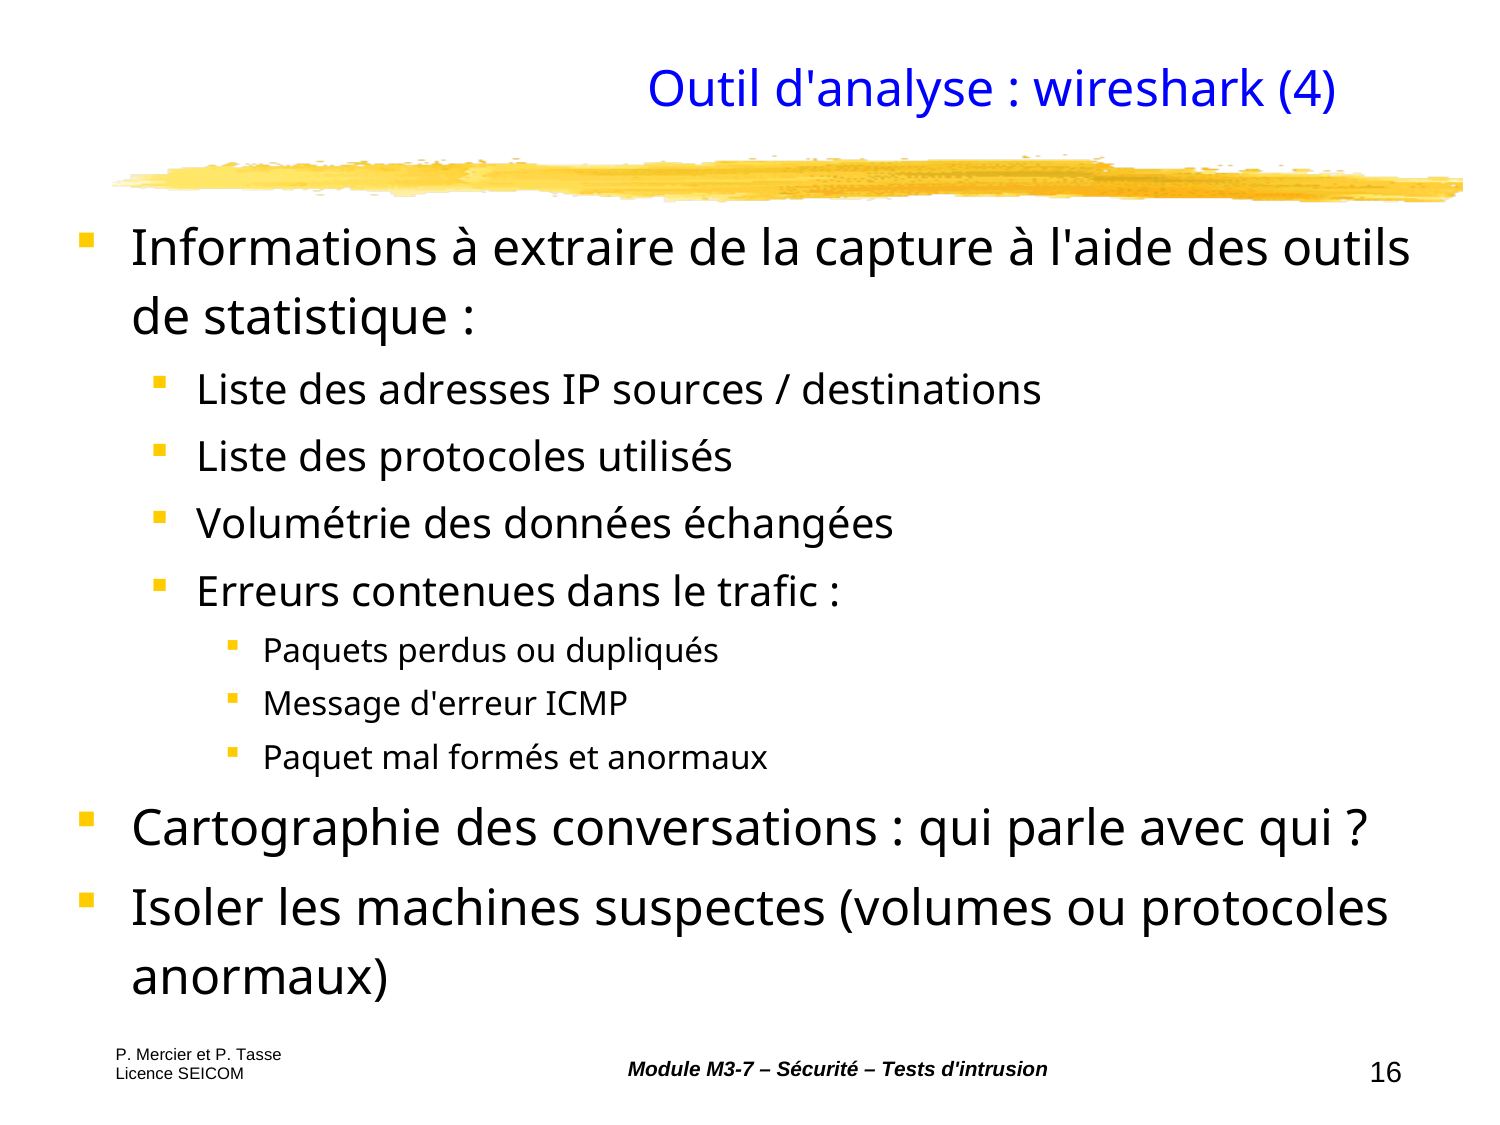

# Outil d'analyse : wireshark (4)
Informations à extraire de la capture à l'aide des outils de statistique :
Liste des adresses IP sources / destinations
Liste des protocoles utilisés
Volumétrie des données échangées
Erreurs contenues dans le trafic :
Paquets perdus ou dupliqués
Message d'erreur ICMP
Paquet mal formés et anormaux
Cartographie des conversations : qui parle avec qui ?
Isoler les machines suspectes (volumes ou protocoles anormaux)
16